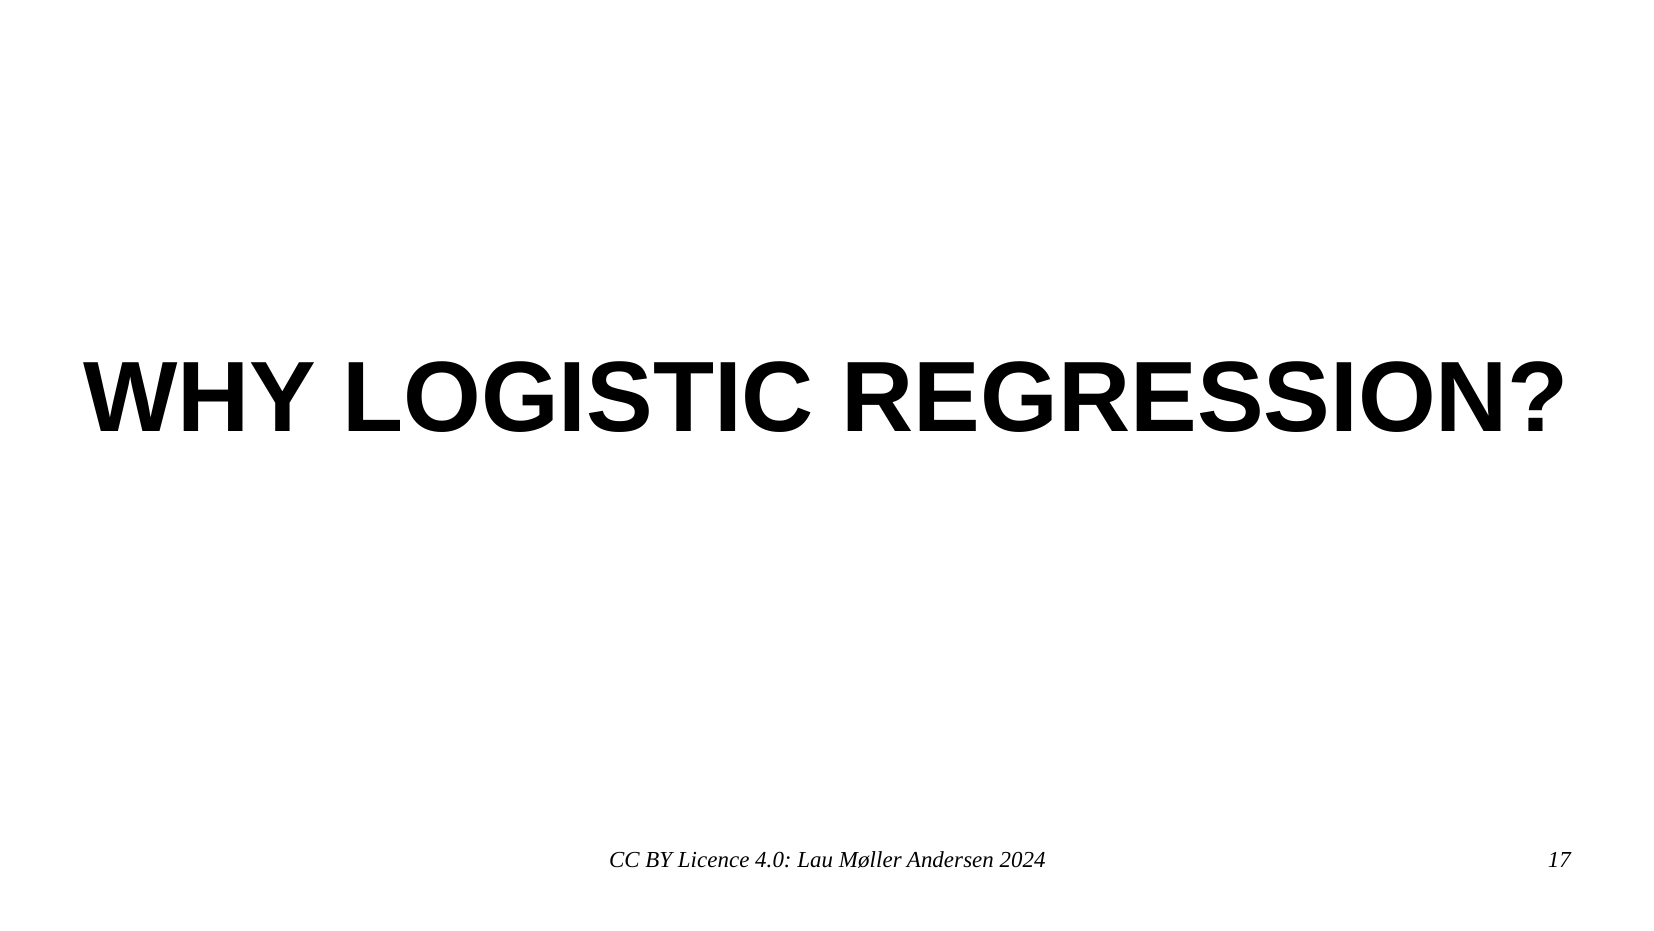

# WHY LOGISTIC REGRESSION?
CC BY Licence 4.0: Lau Møller Andersen 2024
17